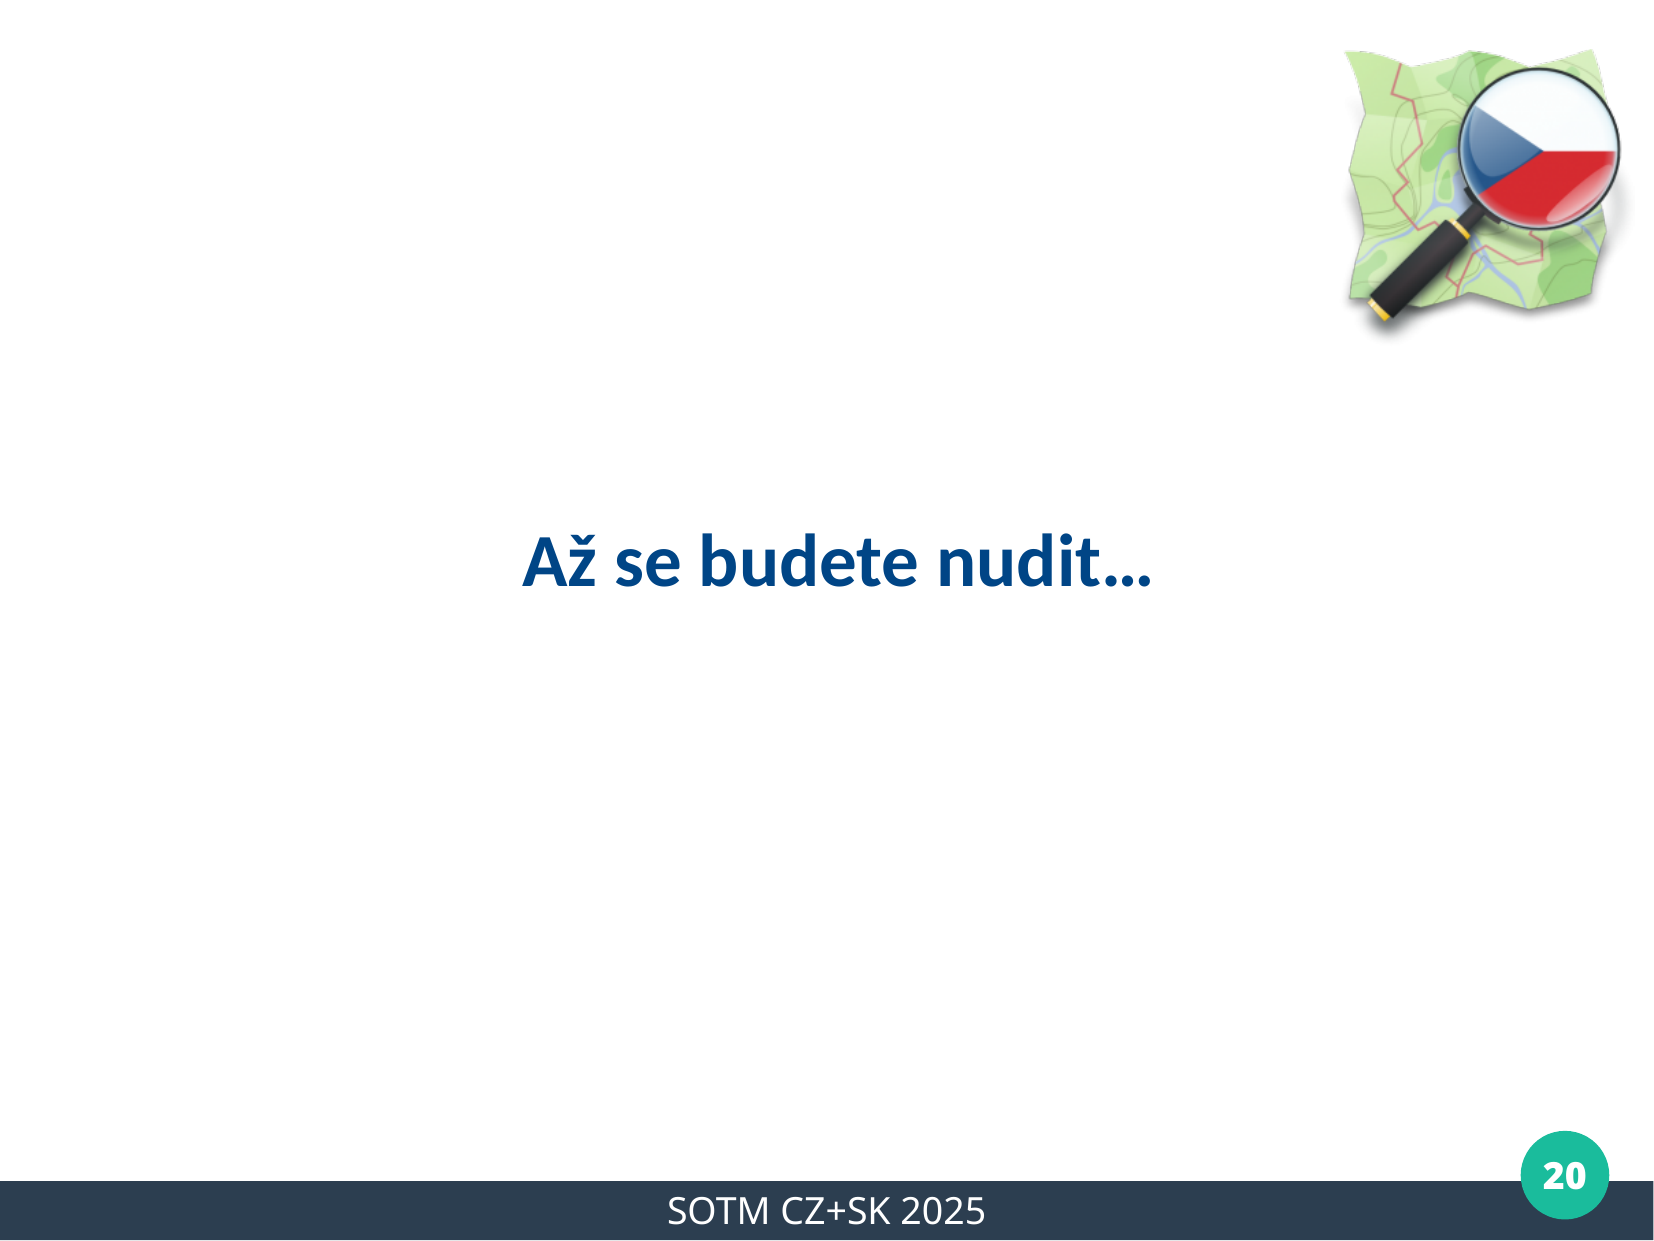

# Až se budete nudit…
20
SOTM CZ+SK 2025